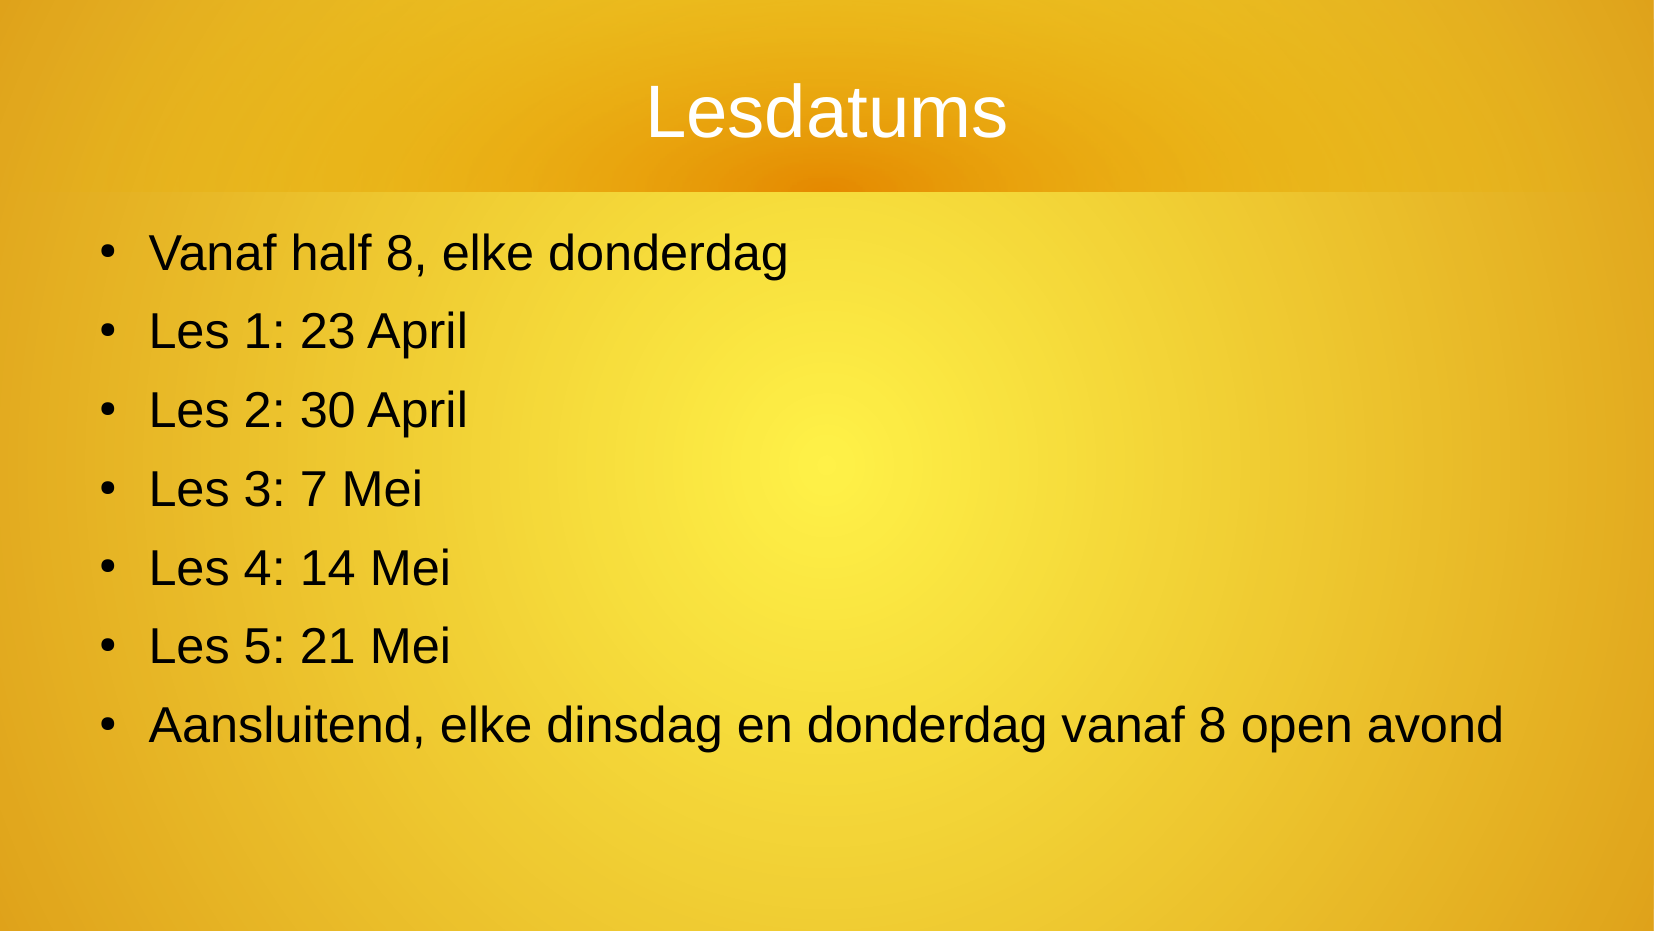

# Lesdatums
Vanaf half 8, elke donderdag
Les 1: 23 April
Les 2: 30 April
Les 3: 7 Mei
Les 4: 14 Mei
Les 5: 21 Mei
Aansluitend, elke dinsdag en donderdag vanaf 8 open avond